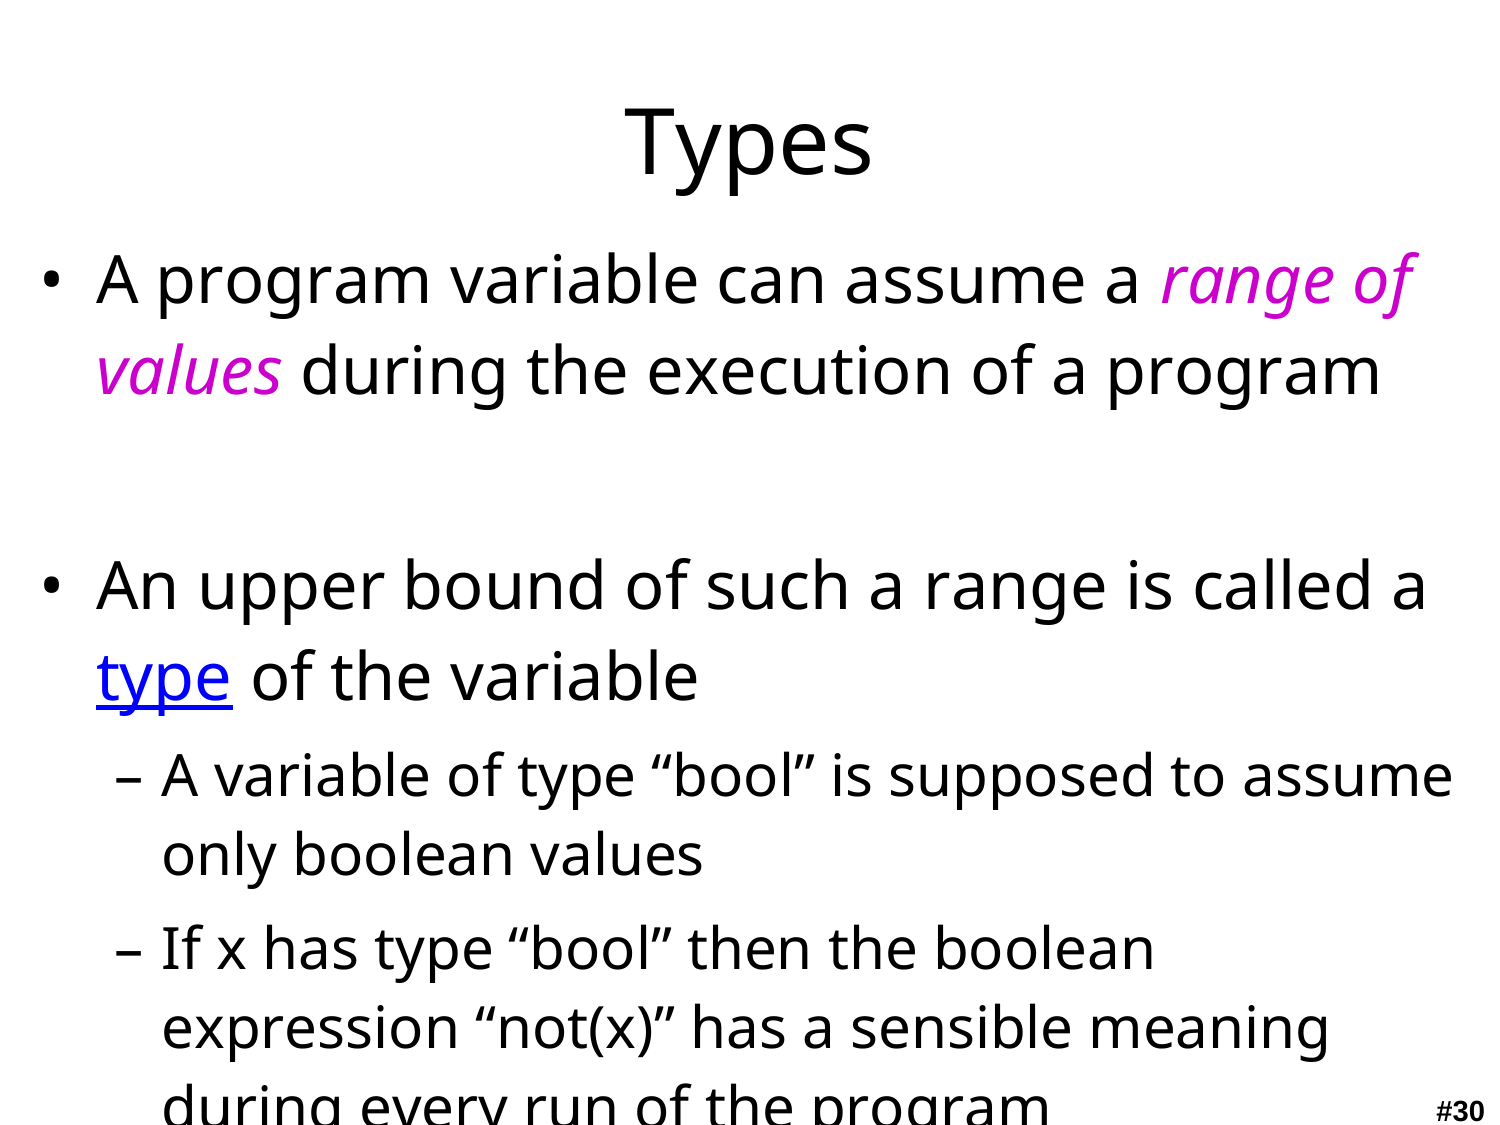

# Types
A program variable can assume a range of values during the execution of a program
An upper bound of such a range is called a type of the variable
A variable of type “bool” is supposed to assume only boolean values
If x has type “bool” then the boolean expression “not(x)” has a sensible meaning during every run of the program
30